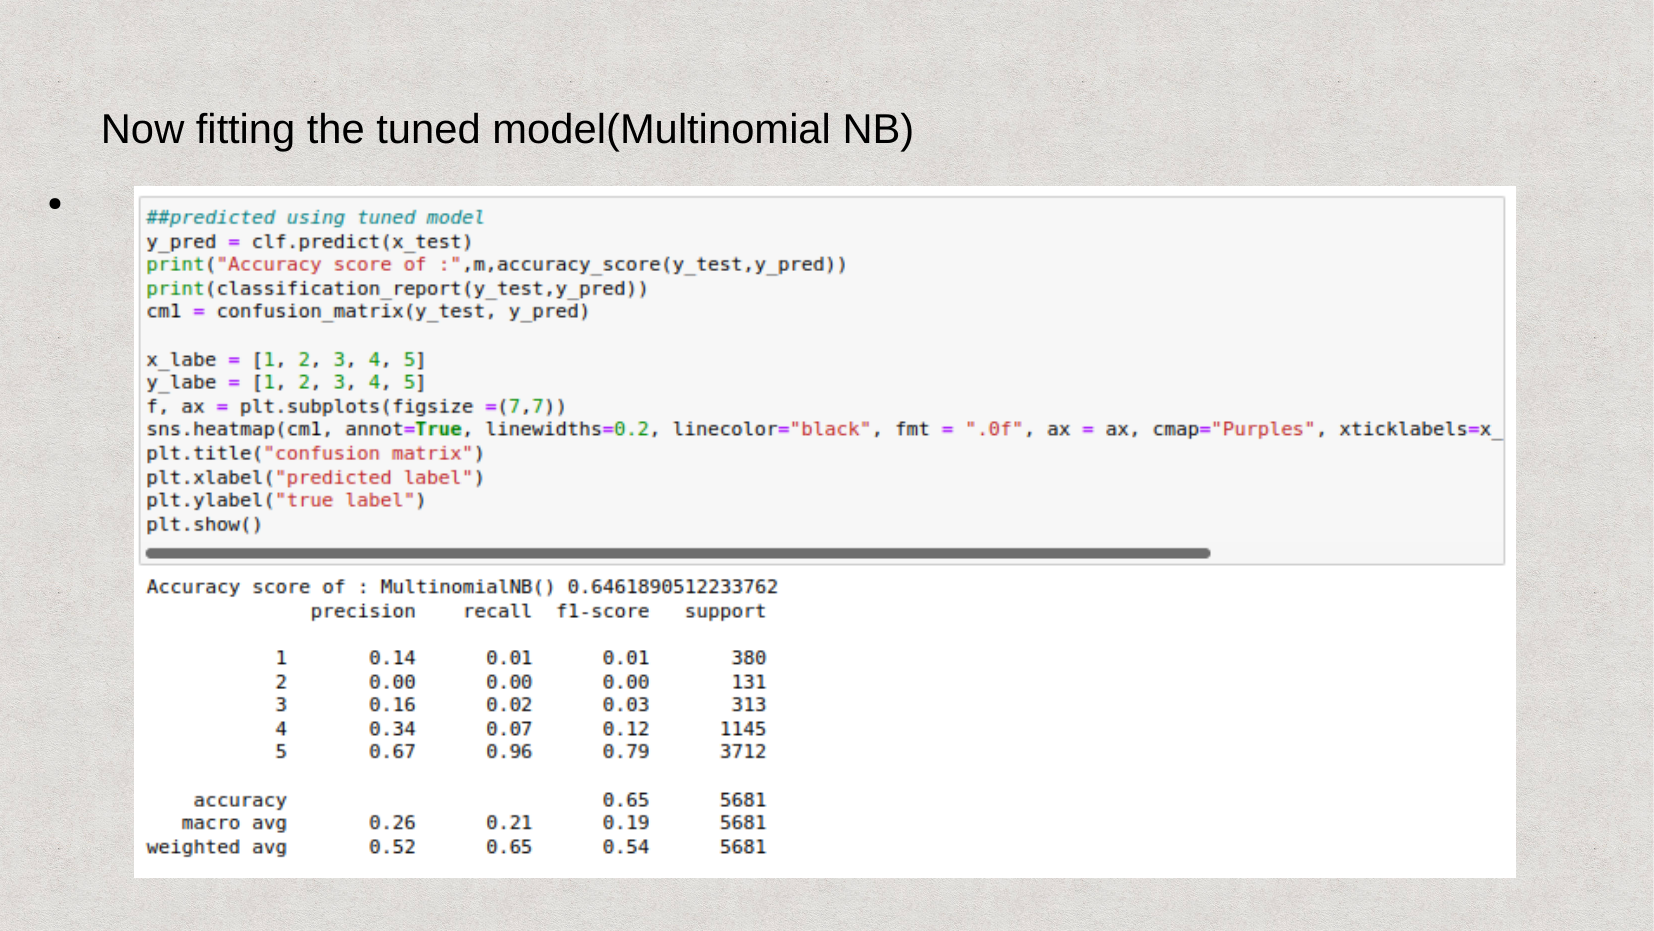

# Now fitting the tuned model(Multinomial NB)